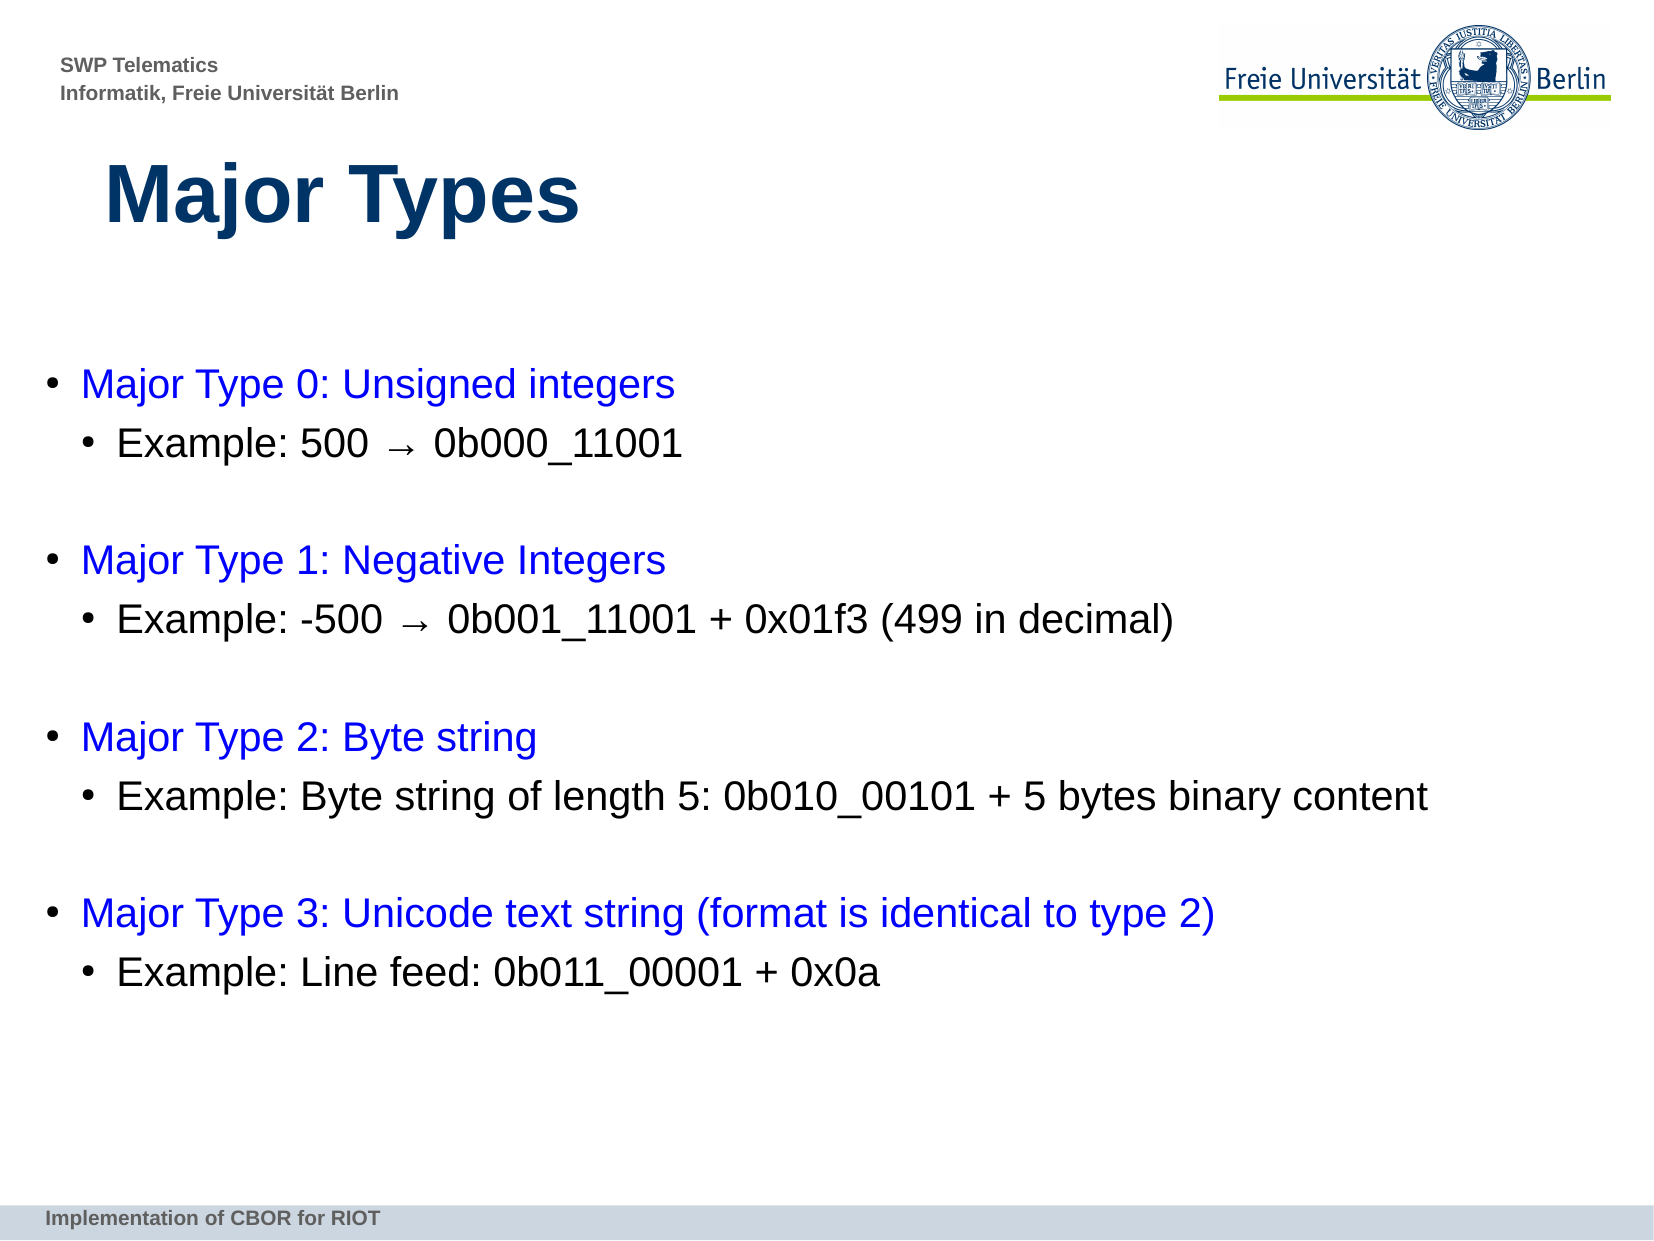

# Major Types
Major Type 0: Unsigned integers
Example: 500 → 0b000_11001
Major Type 1: Negative Integers
Example: -500 → 0b001_11001 + 0x01f3 (499 in decimal)
Major Type 2: Byte string
Example: Byte string of length 5: 0b010_00101 + 5 bytes binary content
Major Type 3: Unicode text string (format is identical to type 2)
Example: Line feed: 0b011_00001 + 0x0a